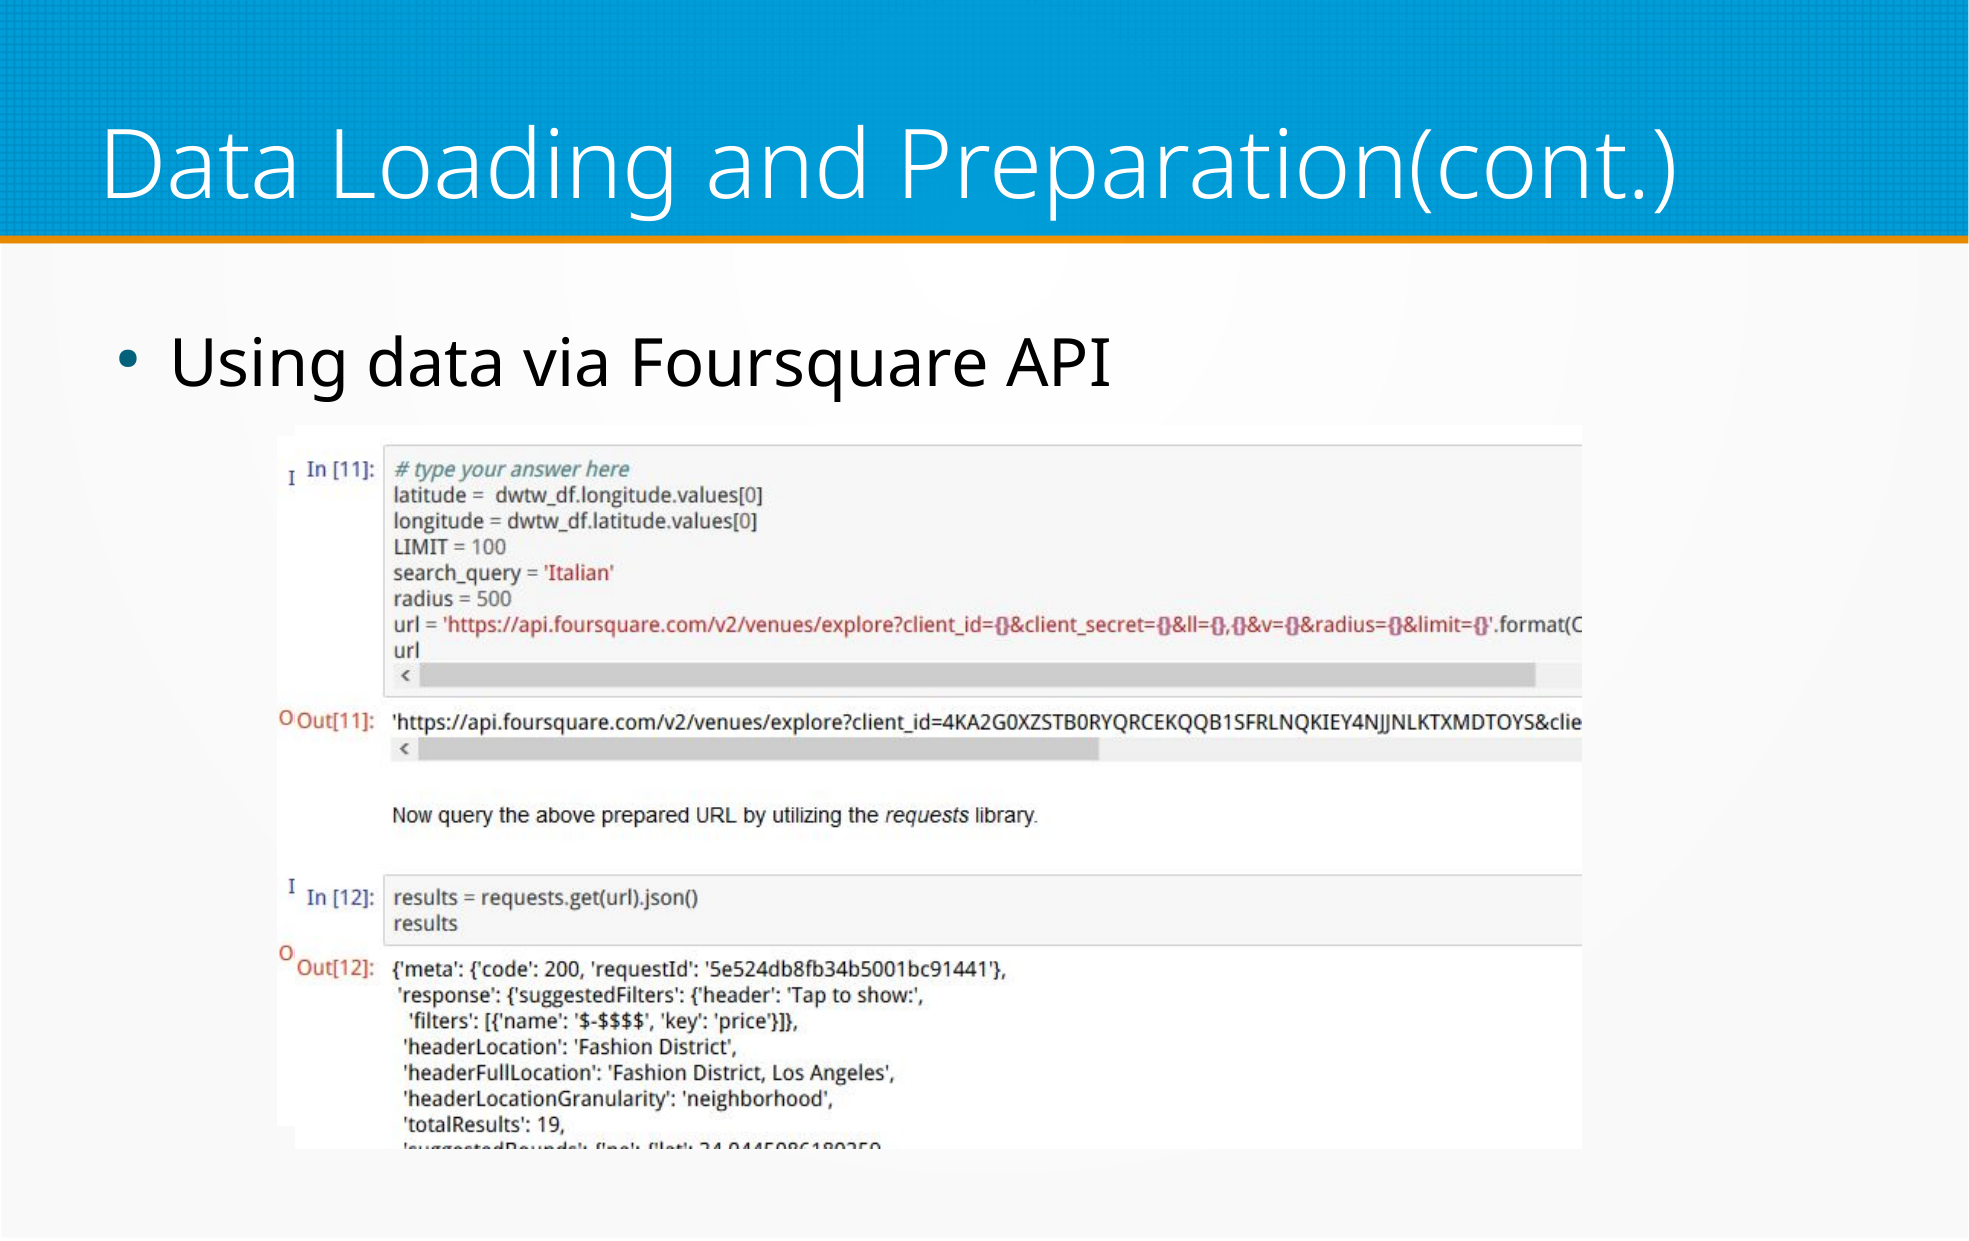

Data Loading and Preparation(cont.)
# Using data via Foursquare API